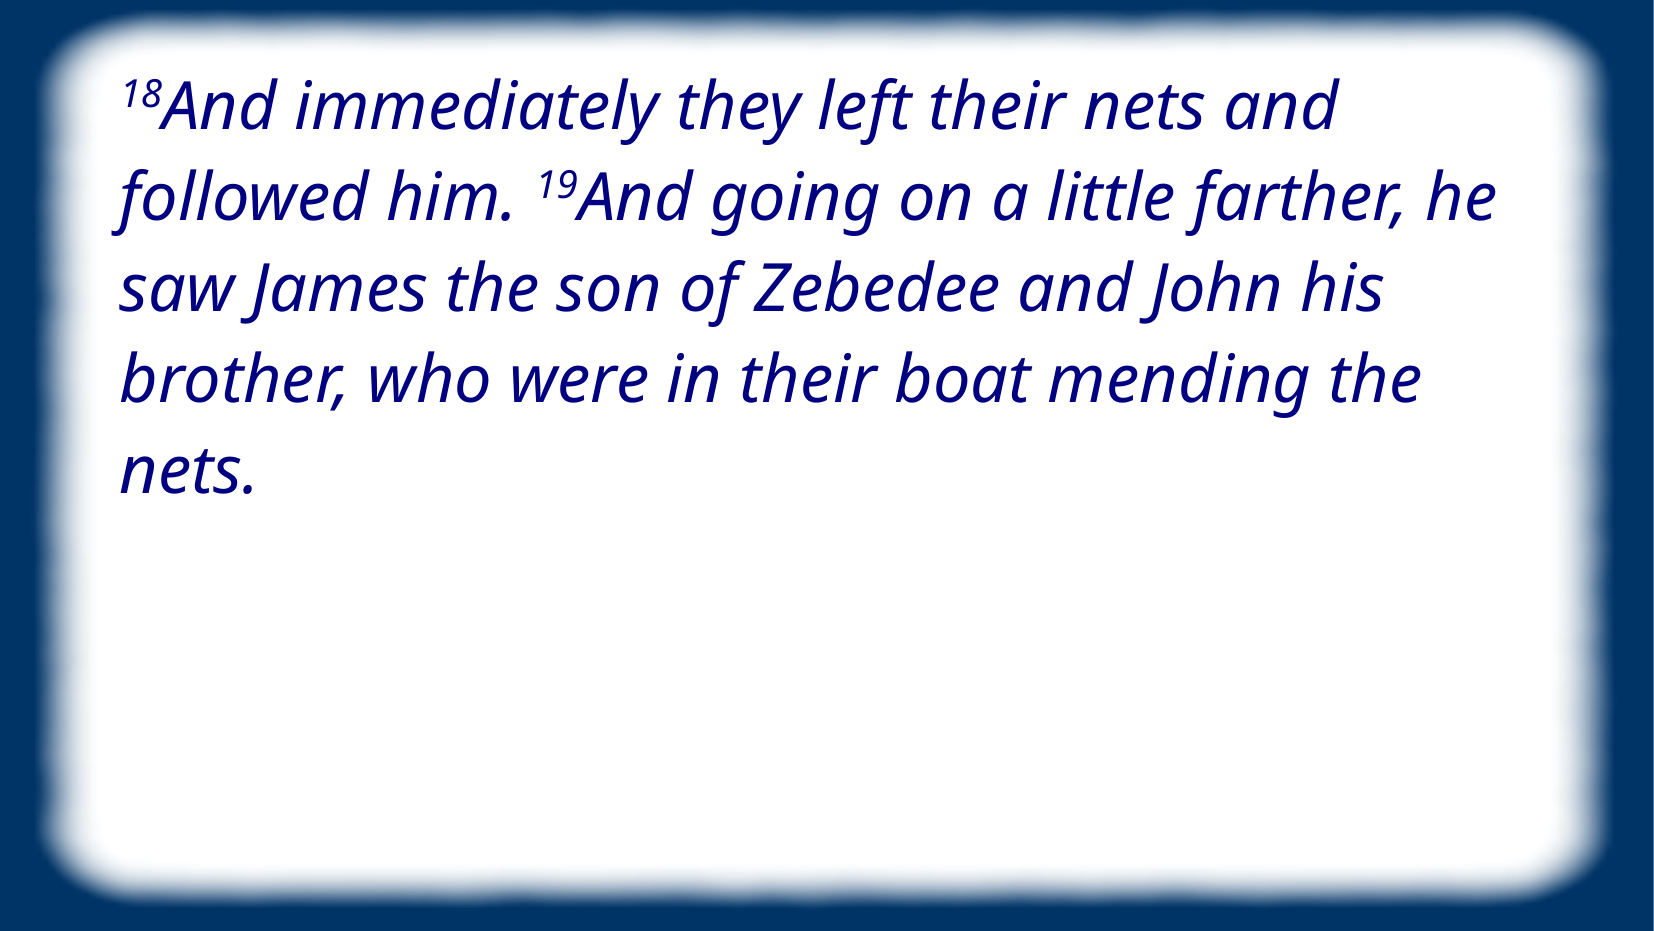

18And immediately they left their nets and followed him. 19And going on a little farther, he saw James the son of Zebedee and John his brother, who were in their boat mending the nets.